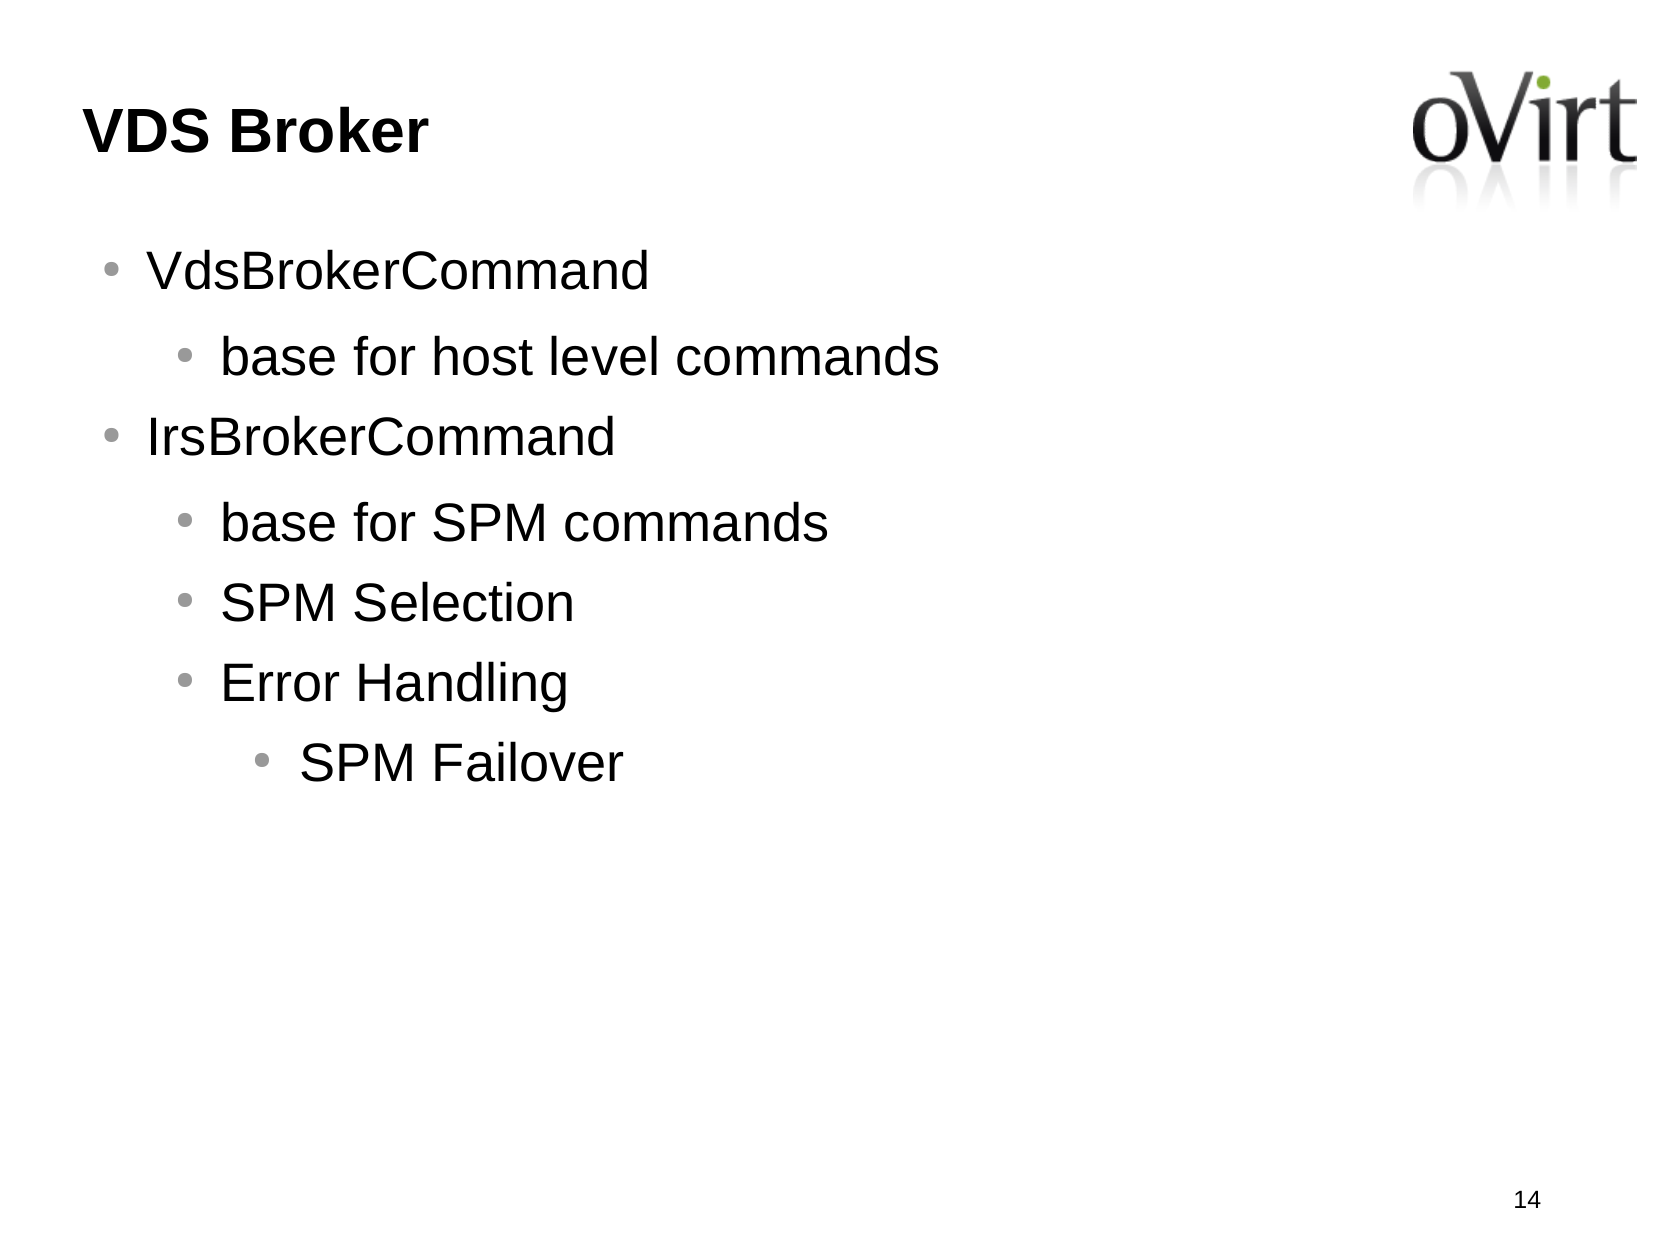

# VDS Broker
VdsBrokerCommand
base for host level commands
IrsBrokerCommand
base for SPM commands
SPM Selection
Error Handling
SPM Failover